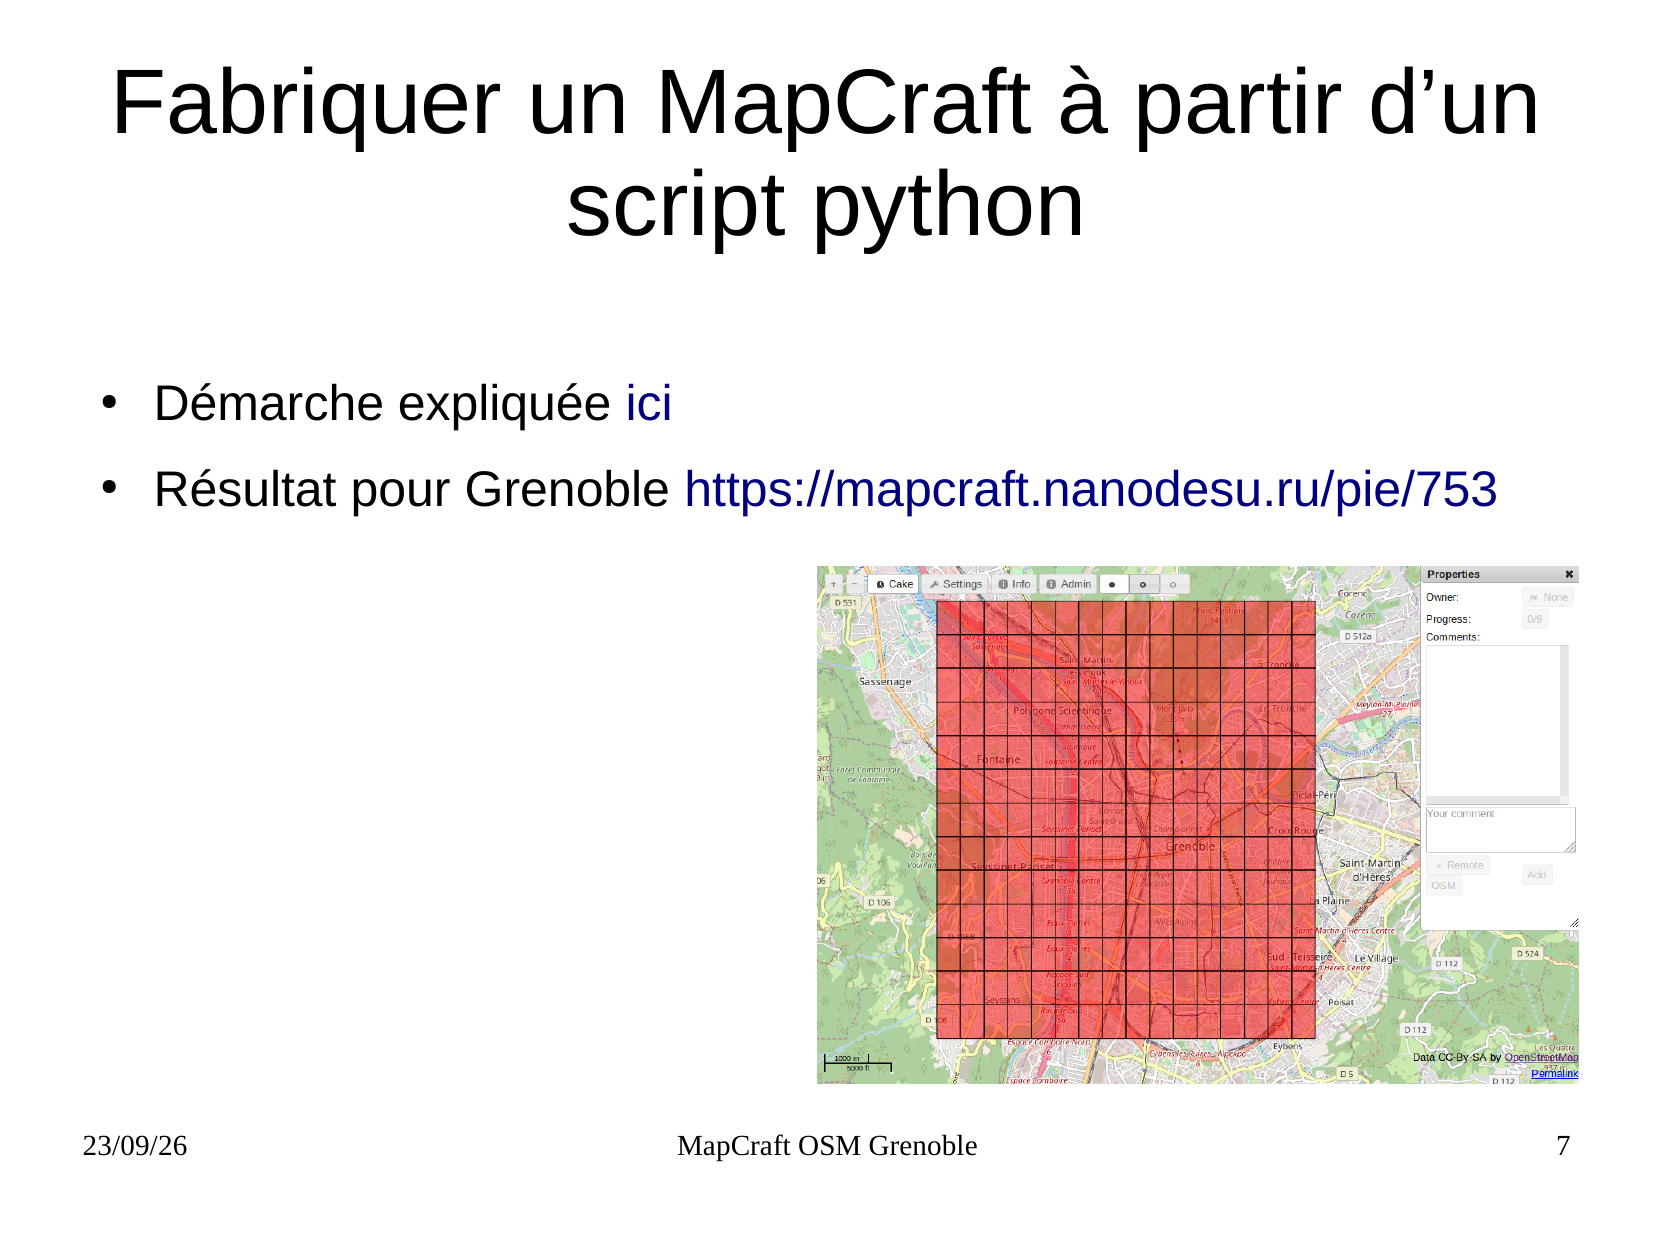

# Fabriquer un MapCraft à partir d’un script python
Démarche expliquée ici
Résultat pour Grenoble https://mapcraft.nanodesu.ru/pie/753
MapCraft OSM Grenoble
7